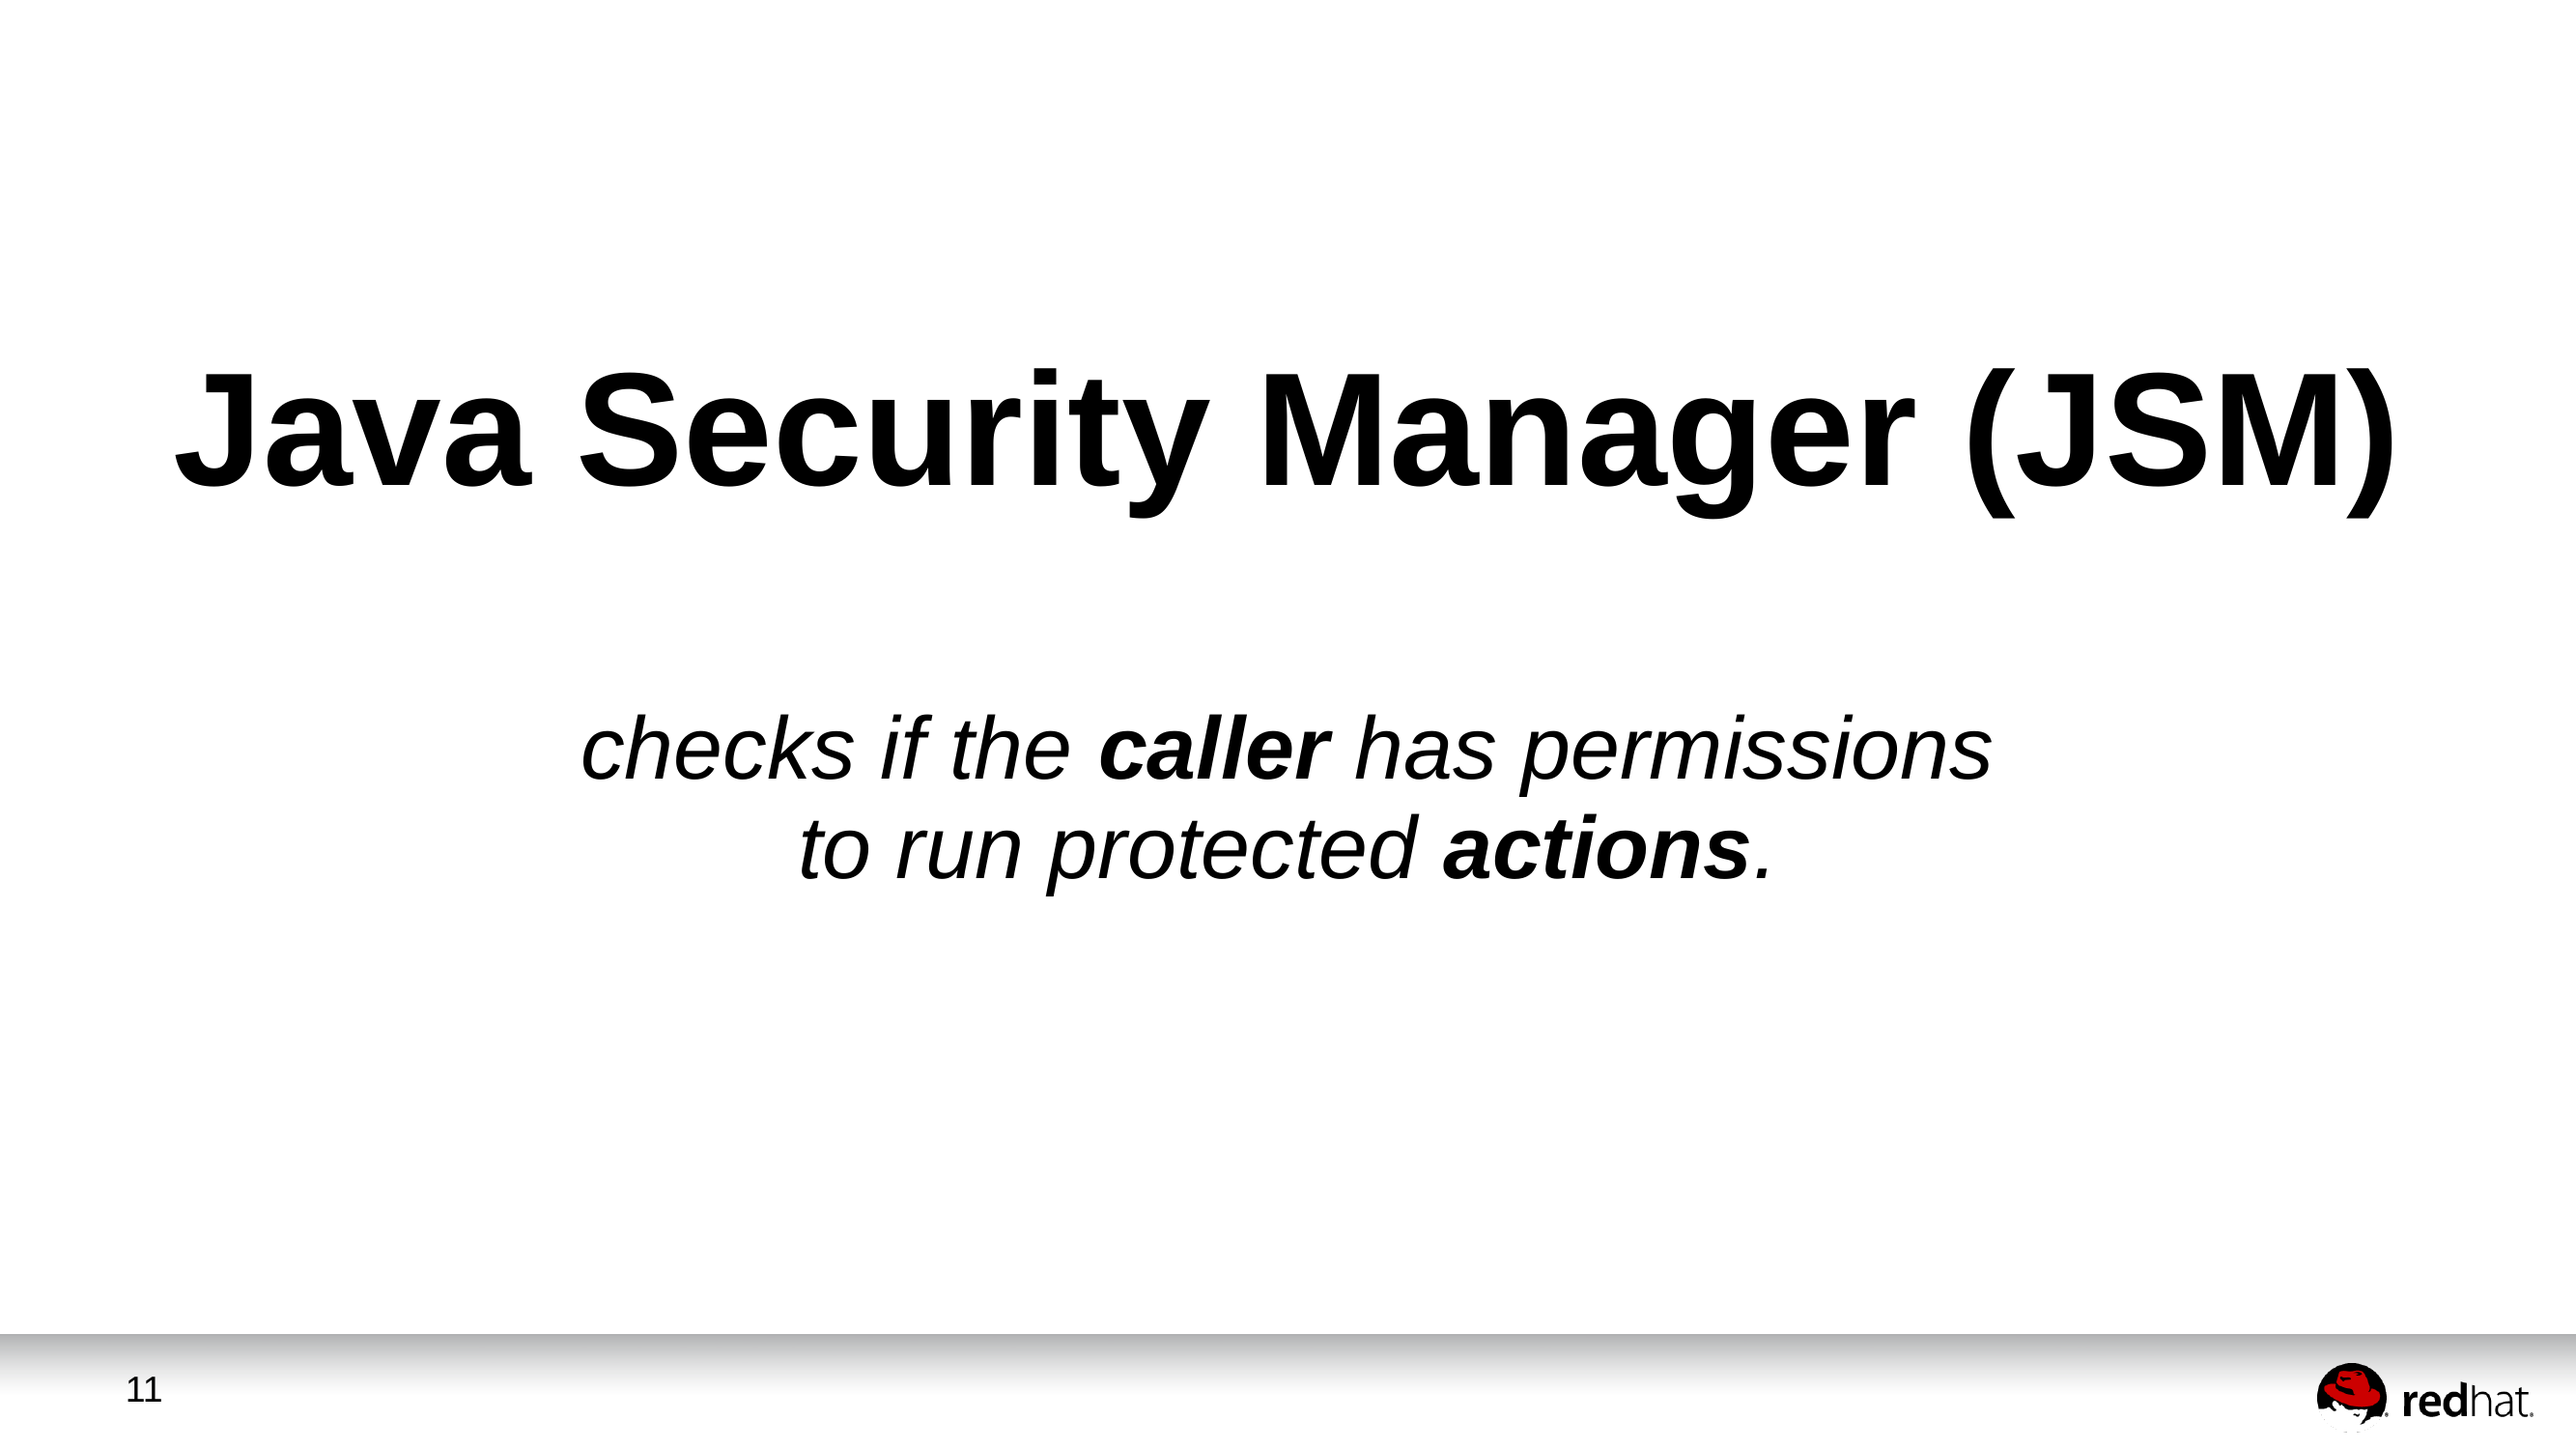

# Java Security Manager (JSM)
checks if the caller has permissions
to run protected actions.
11